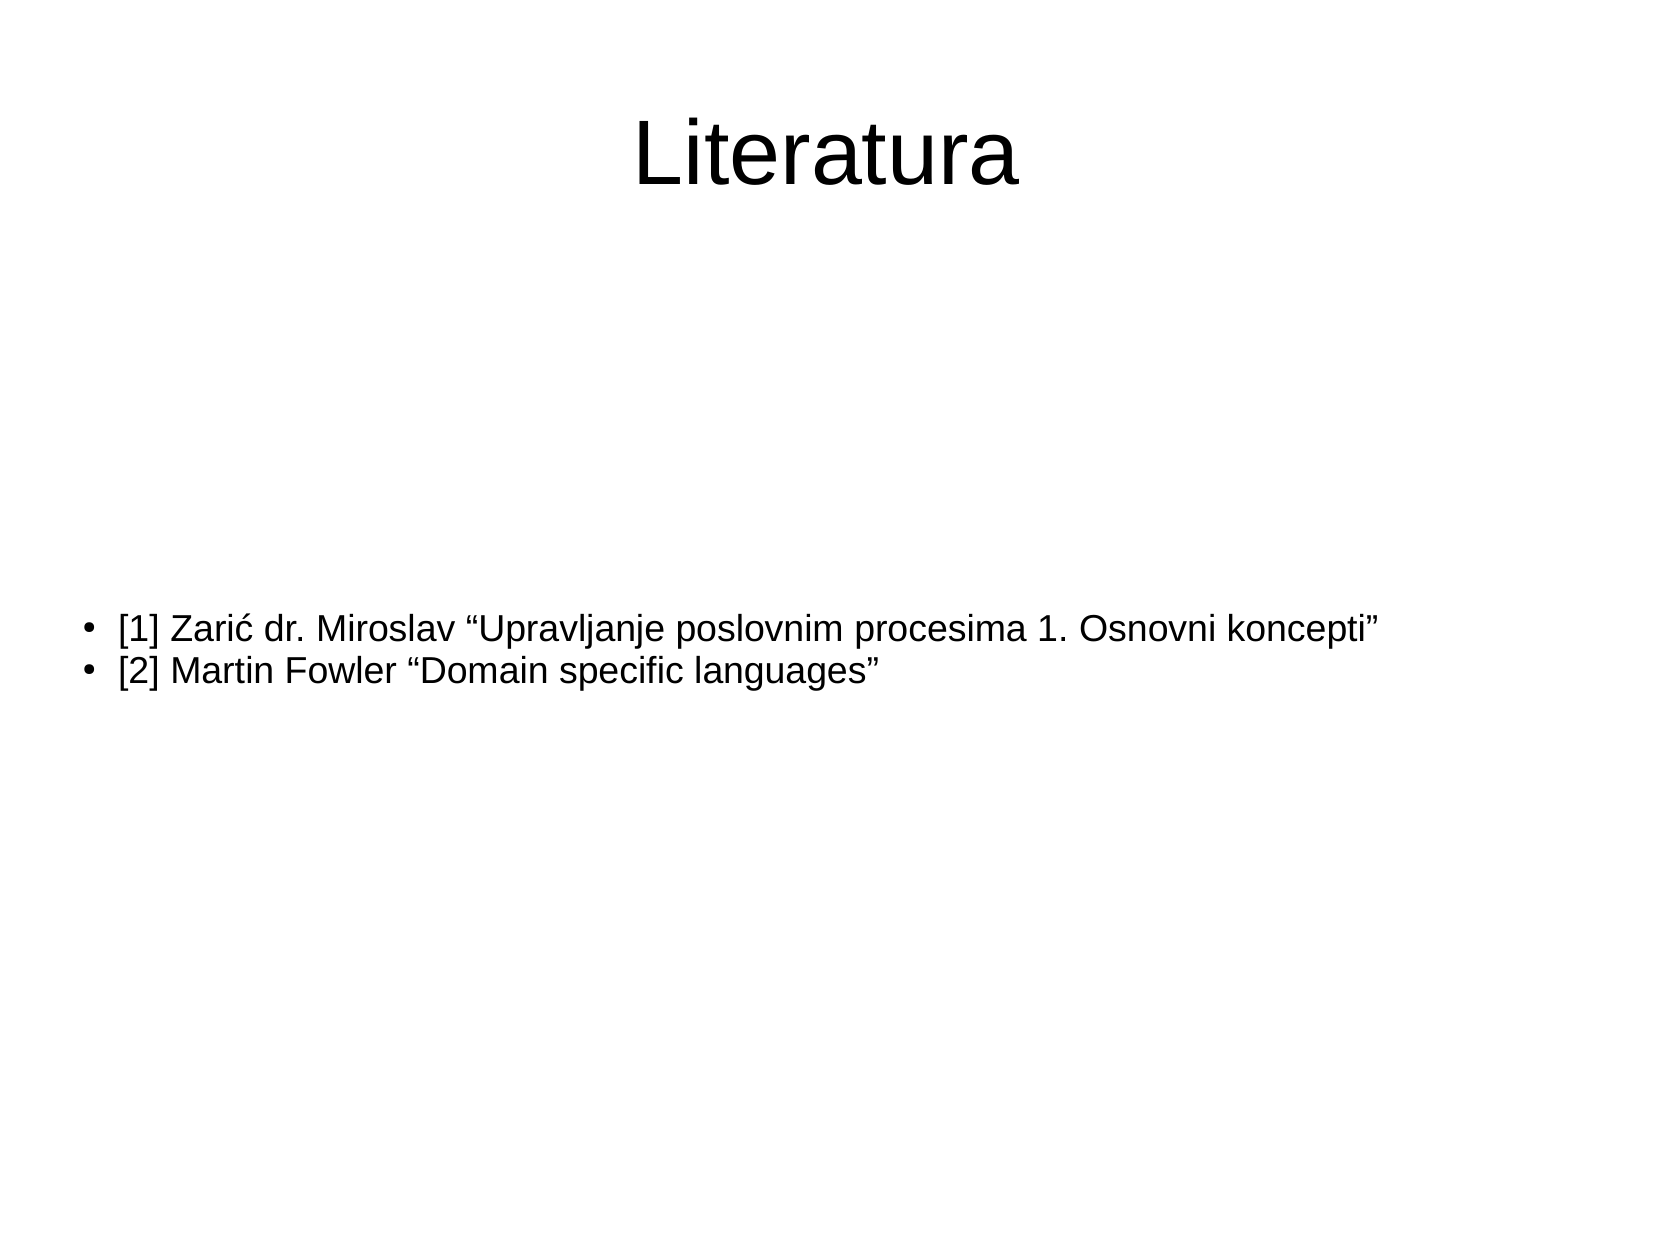

# Literatura
[1] Zarić dr. Miroslav “Upravljanje poslovnim procesima 1. Osnovni koncepti”
[2] Martin Fowler “Domain specific languages”